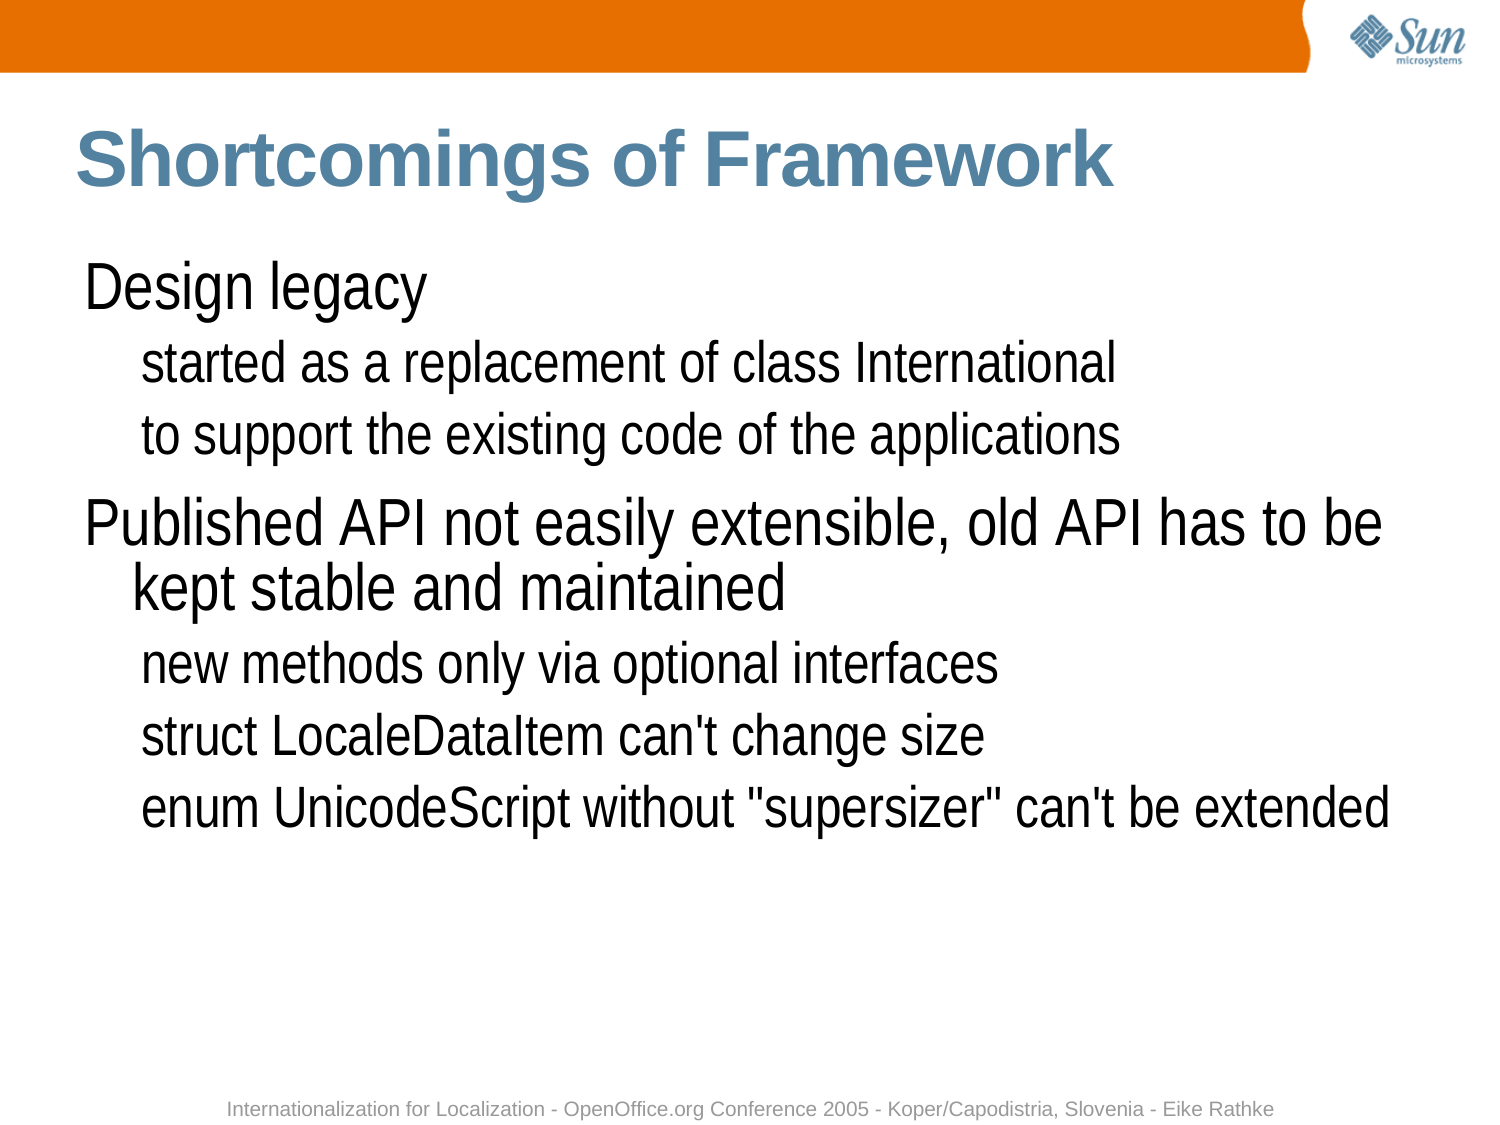

# Shortcomings of Framework
Design legacy
started as a replacement of class International
to support the existing code of the applications
Published API not easily extensible, old API has to be kept stable and maintained
new methods only via optional interfaces
struct LocaleDataItem can't change size
enum UnicodeScript without "supersizer" can't be extended